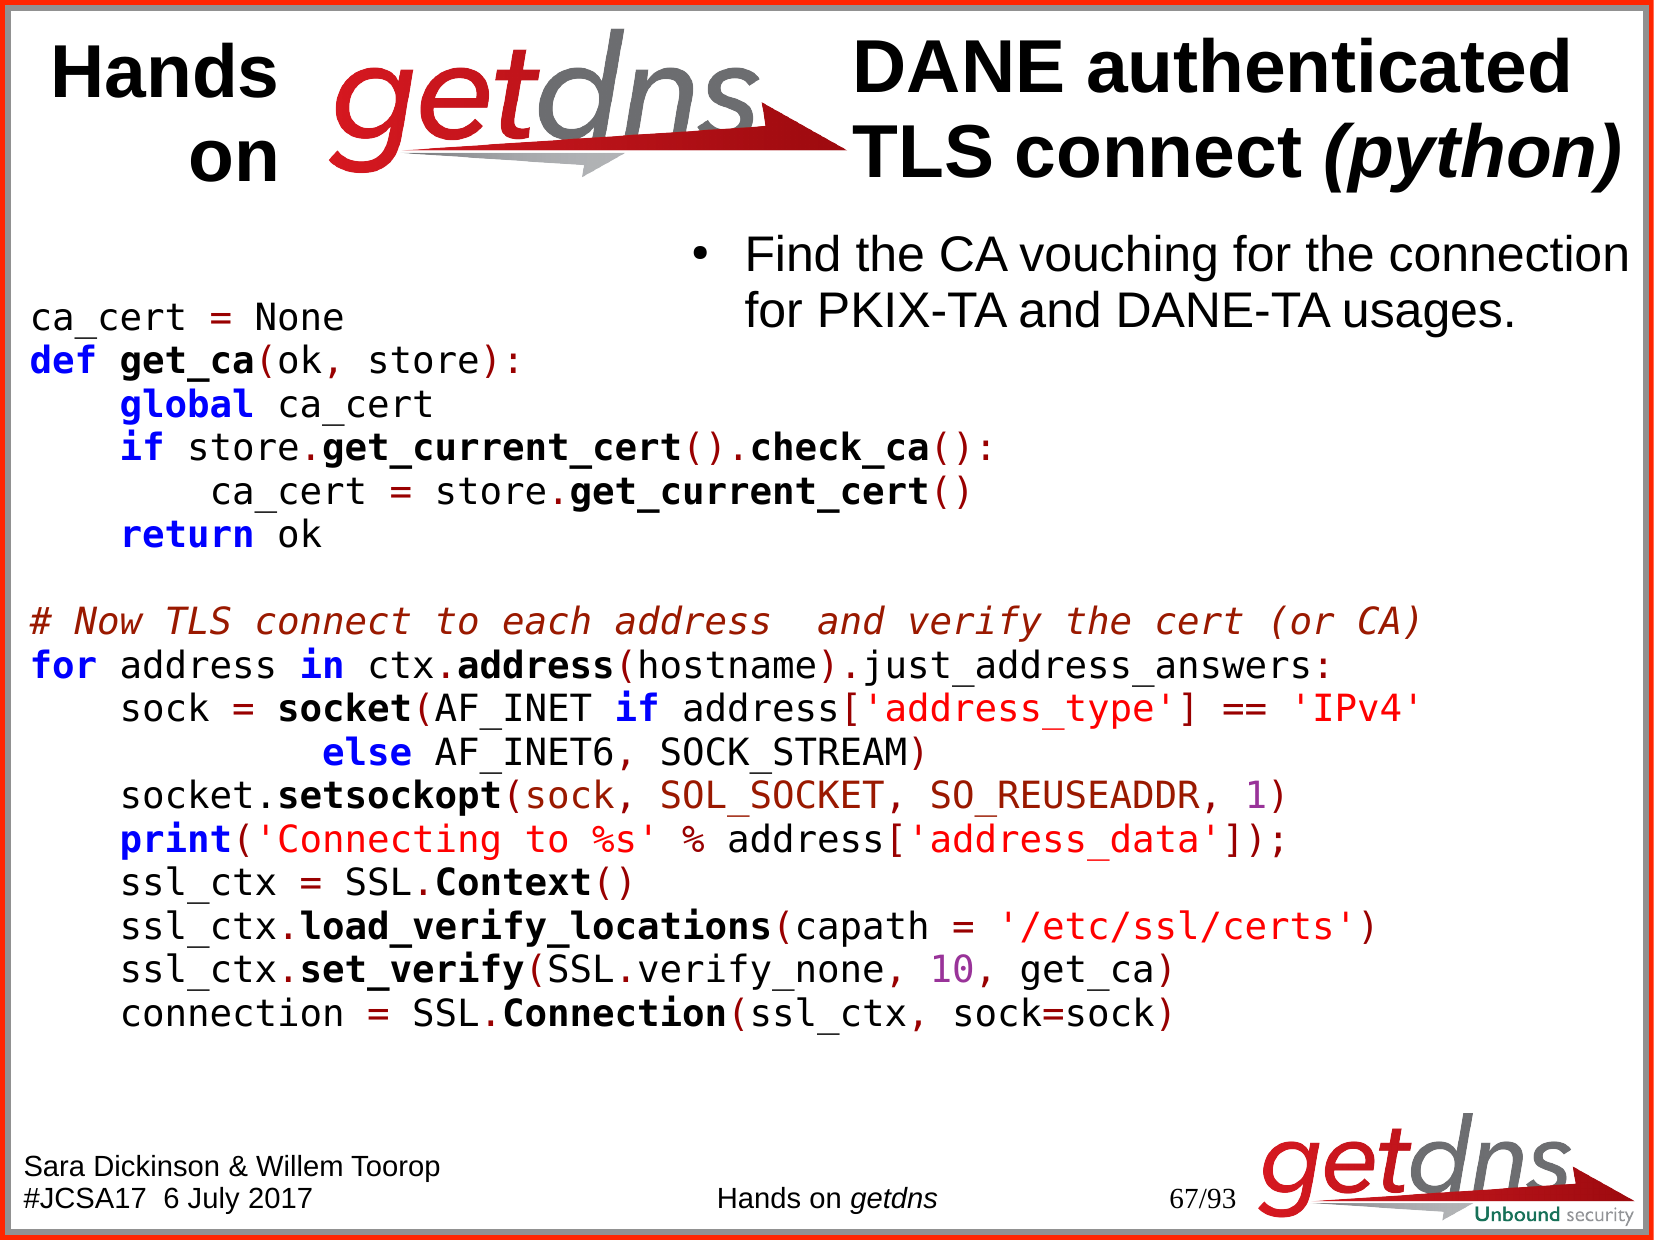

Hands on
DANE authenticated
TLS connect (python)
Find the CA vouching for the connection for PKIX-TA and DANE-TA usages.
# ca_cert = None
def get_ca(ok, store):
 global ca_cert
 if store.get_current_cert().check_ca():
 ca_cert = store.get_current_cert()
 return ok
# Now TLS connect to each address and verify the cert (or CA)
for address in ctx.address(hostname).just_address_answers:
 sock = socket(AF_INET if address['address_type'] == 'IPv4'
 else AF_INET6, SOCK_STREAM)
 socket.setsockopt(sock, SOL_SOCKET, SO_REUSEADDR, 1)
 print('Connecting to %s' % address['address_data']);
 ssl_ctx = SSL.Context()
 ssl_ctx.load_verify_locations(capath = '/etc/ssl/certs')
 ssl_ctx.set_verify(SSL.verify_none, 10, get_ca)
 connection = SSL.Connection(ssl_ctx, sock=sock)
67